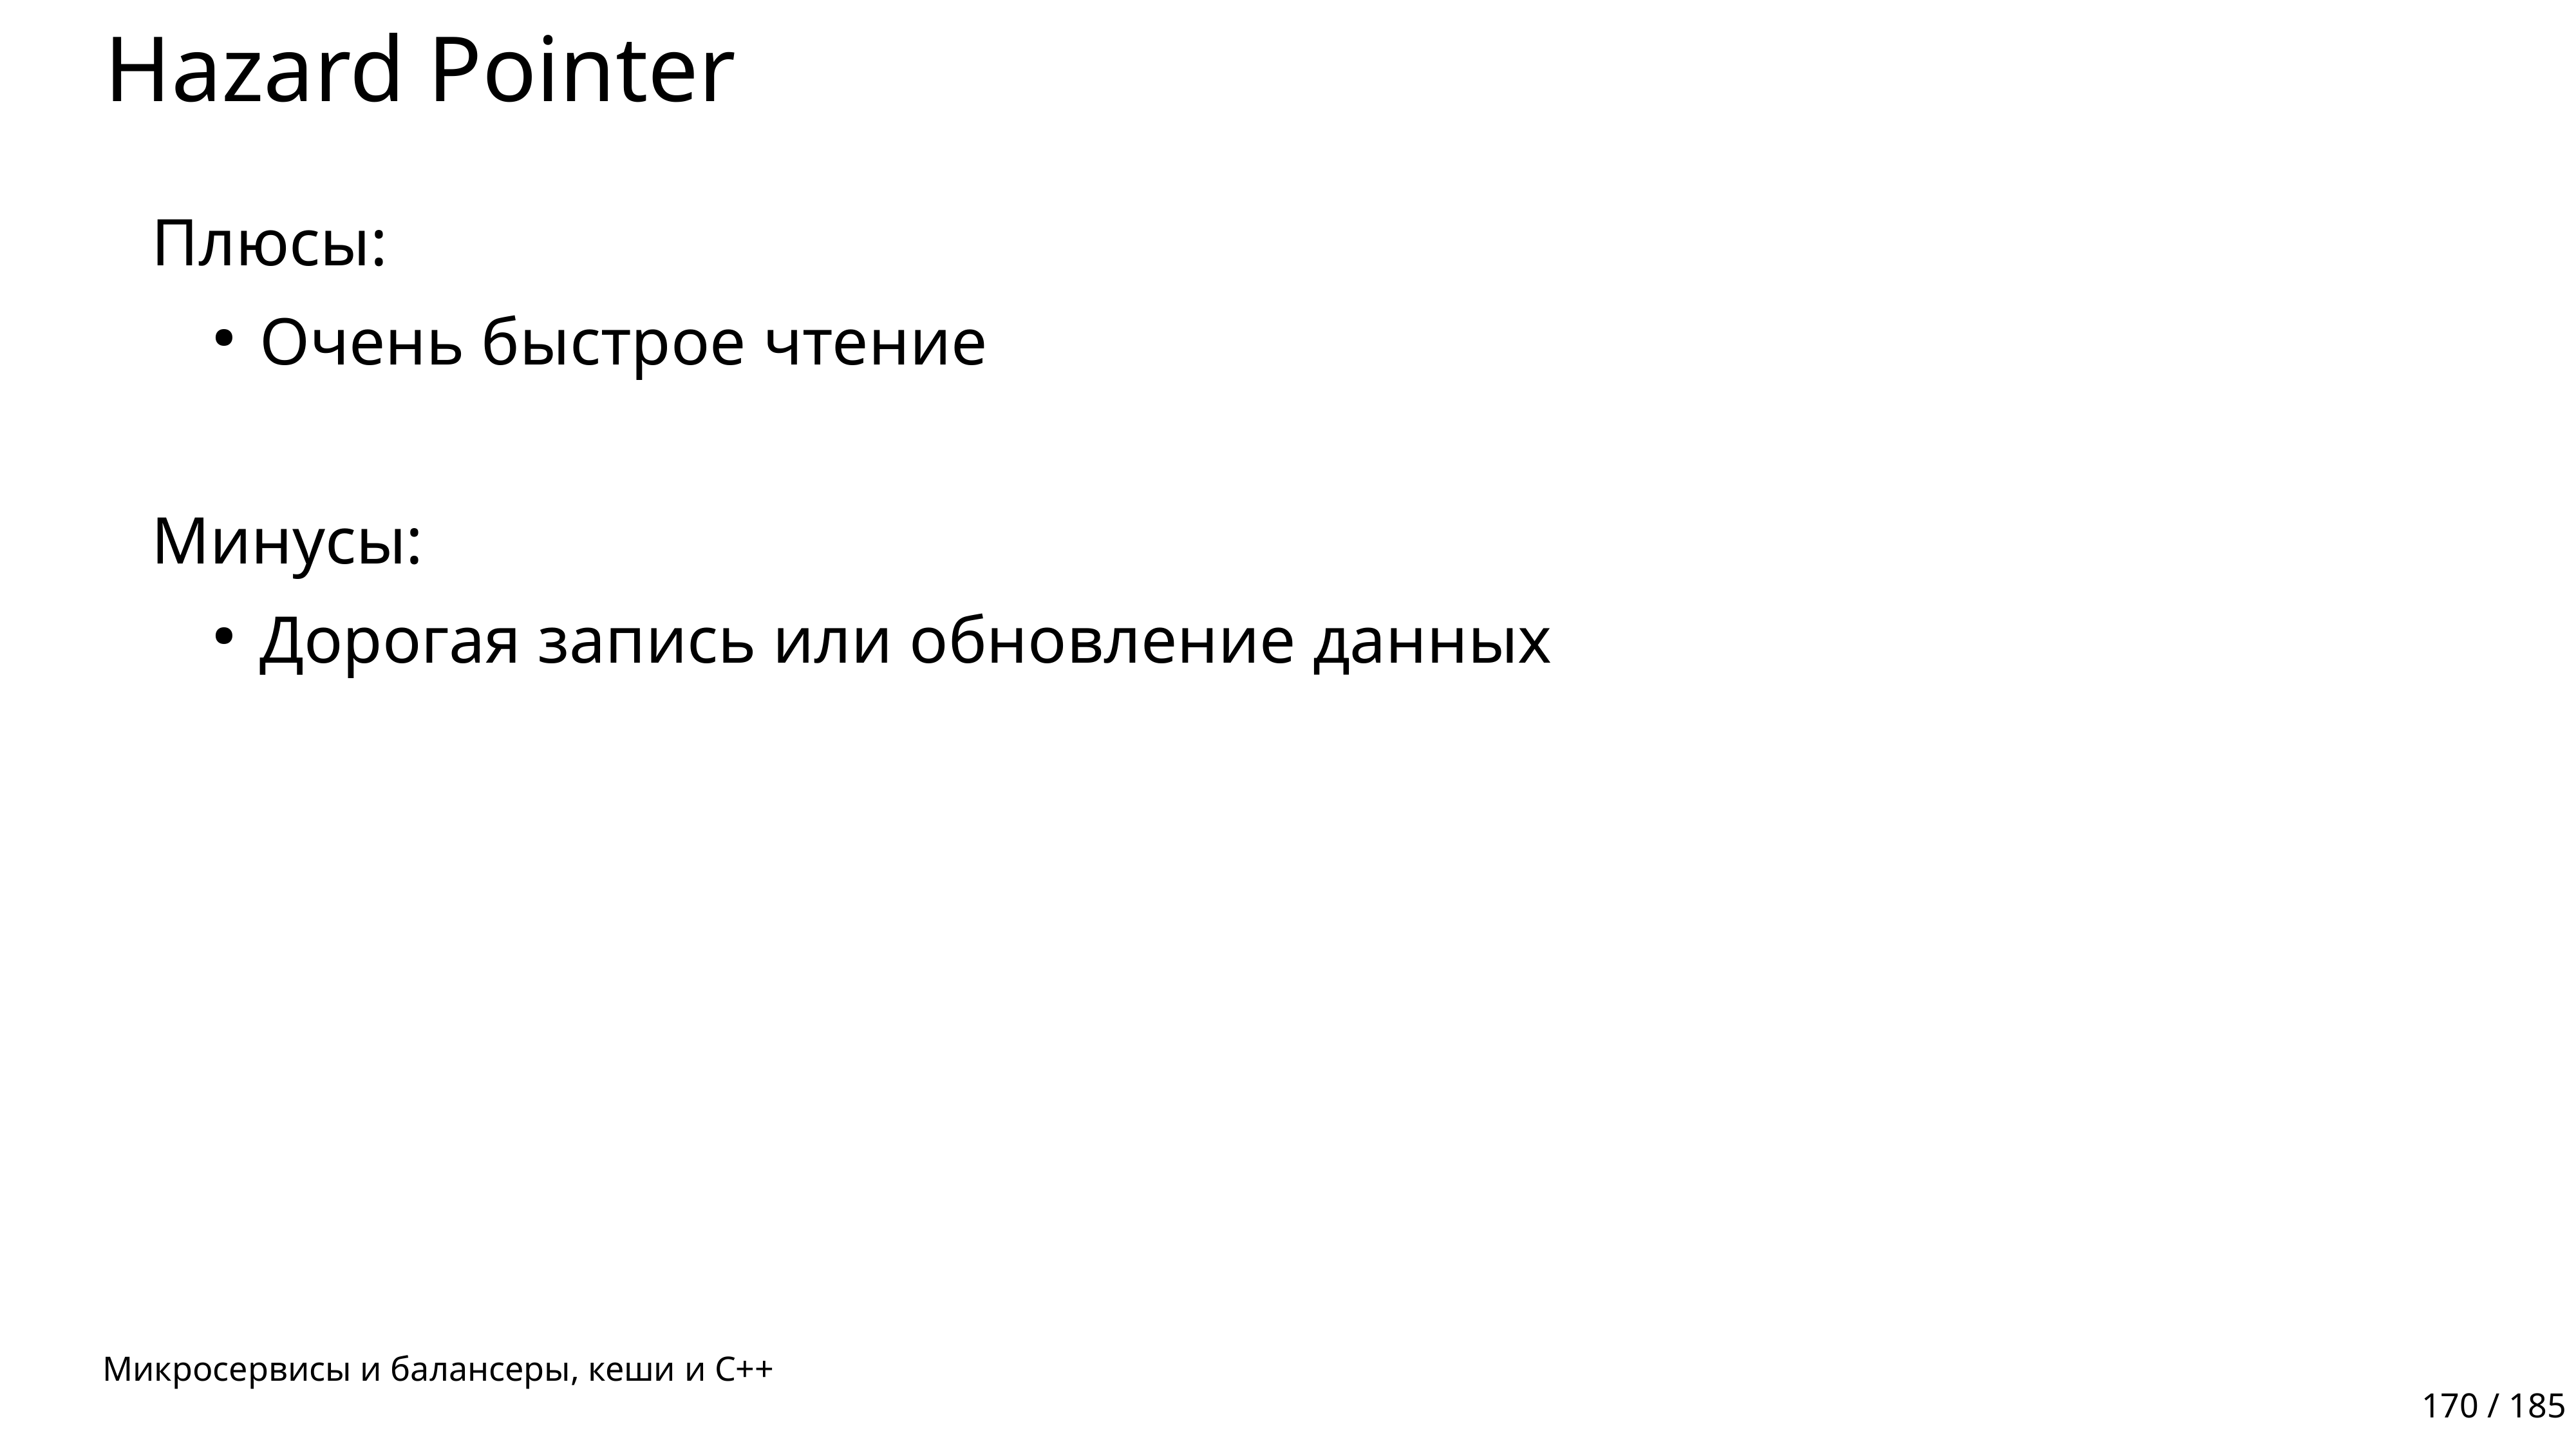

Hazard Pointer
# Плюсы:
 Очень быстрое чтение
Минусы:
 Дорогая запись или обновление данных
Микросервисы и балансеры, кеши и C++